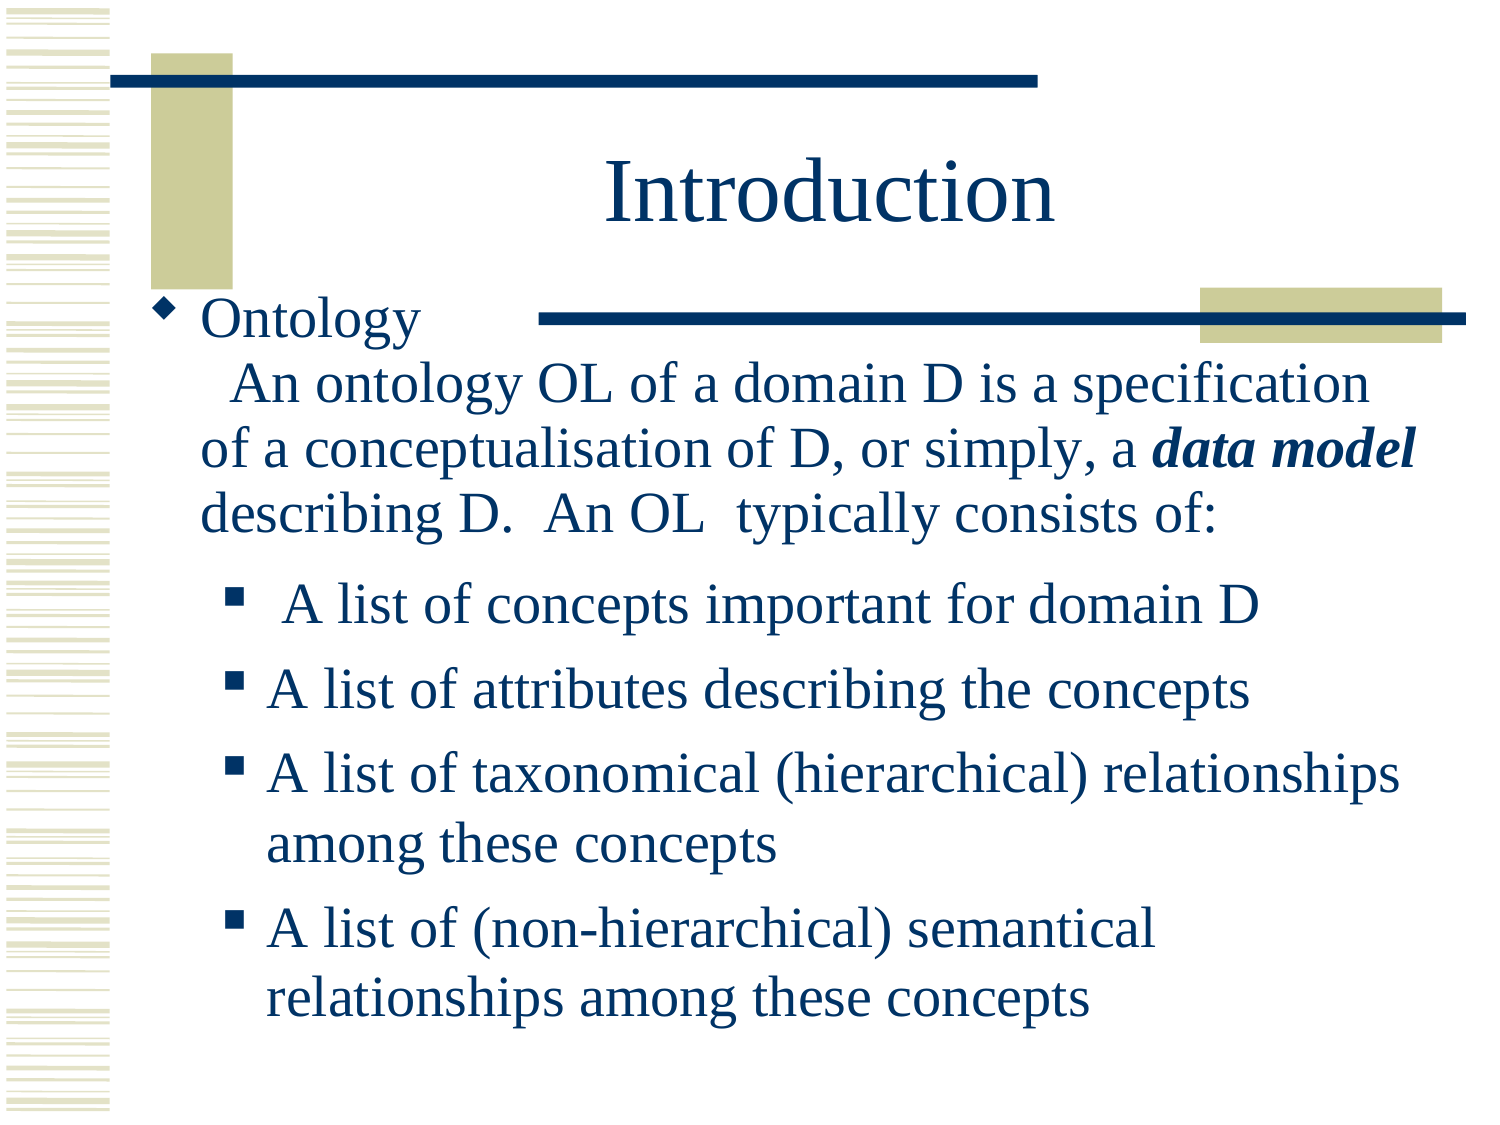

# Introduction
Ontology An ontology OL of a domain D is a specification of a conceptualisation of D, or simply, a data model describing D. An OL typically consists of:
 A list of concepts important for domain D
A list of attributes describing the concepts
A list of taxonomical (hierarchical) relationships among these concepts
A list of (non-hierarchical) semantical relationships among these concepts